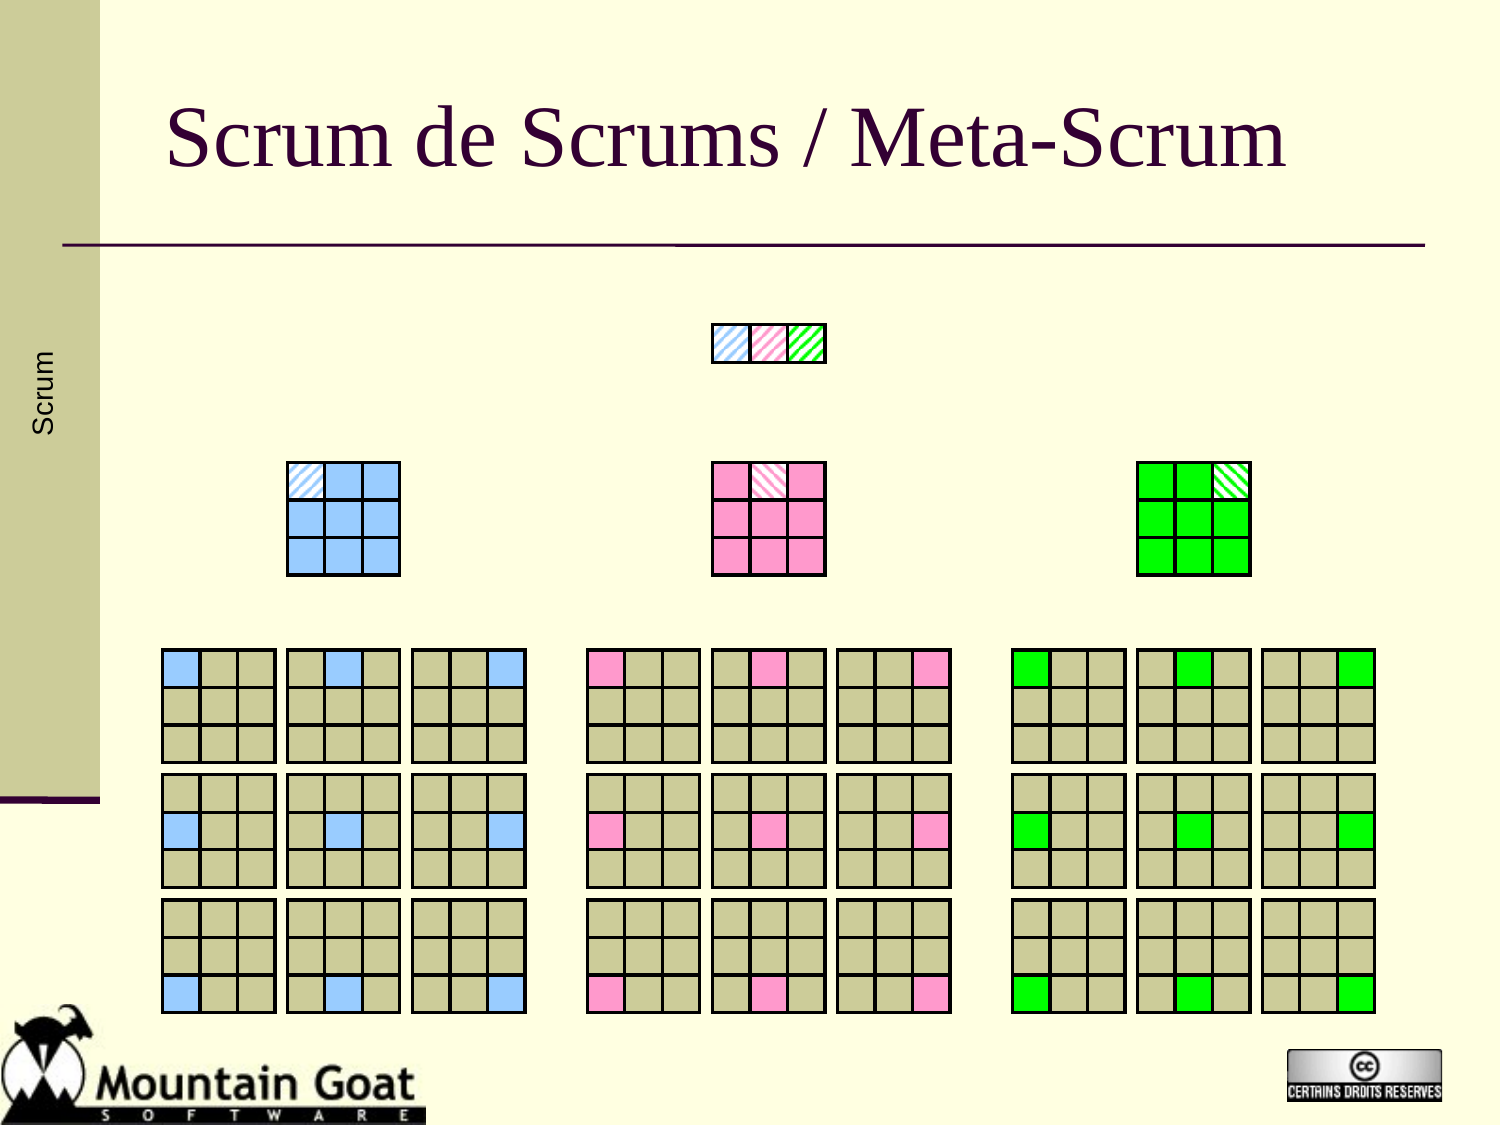

# Scrum de Scrums / Meta-Scrum
Scrum